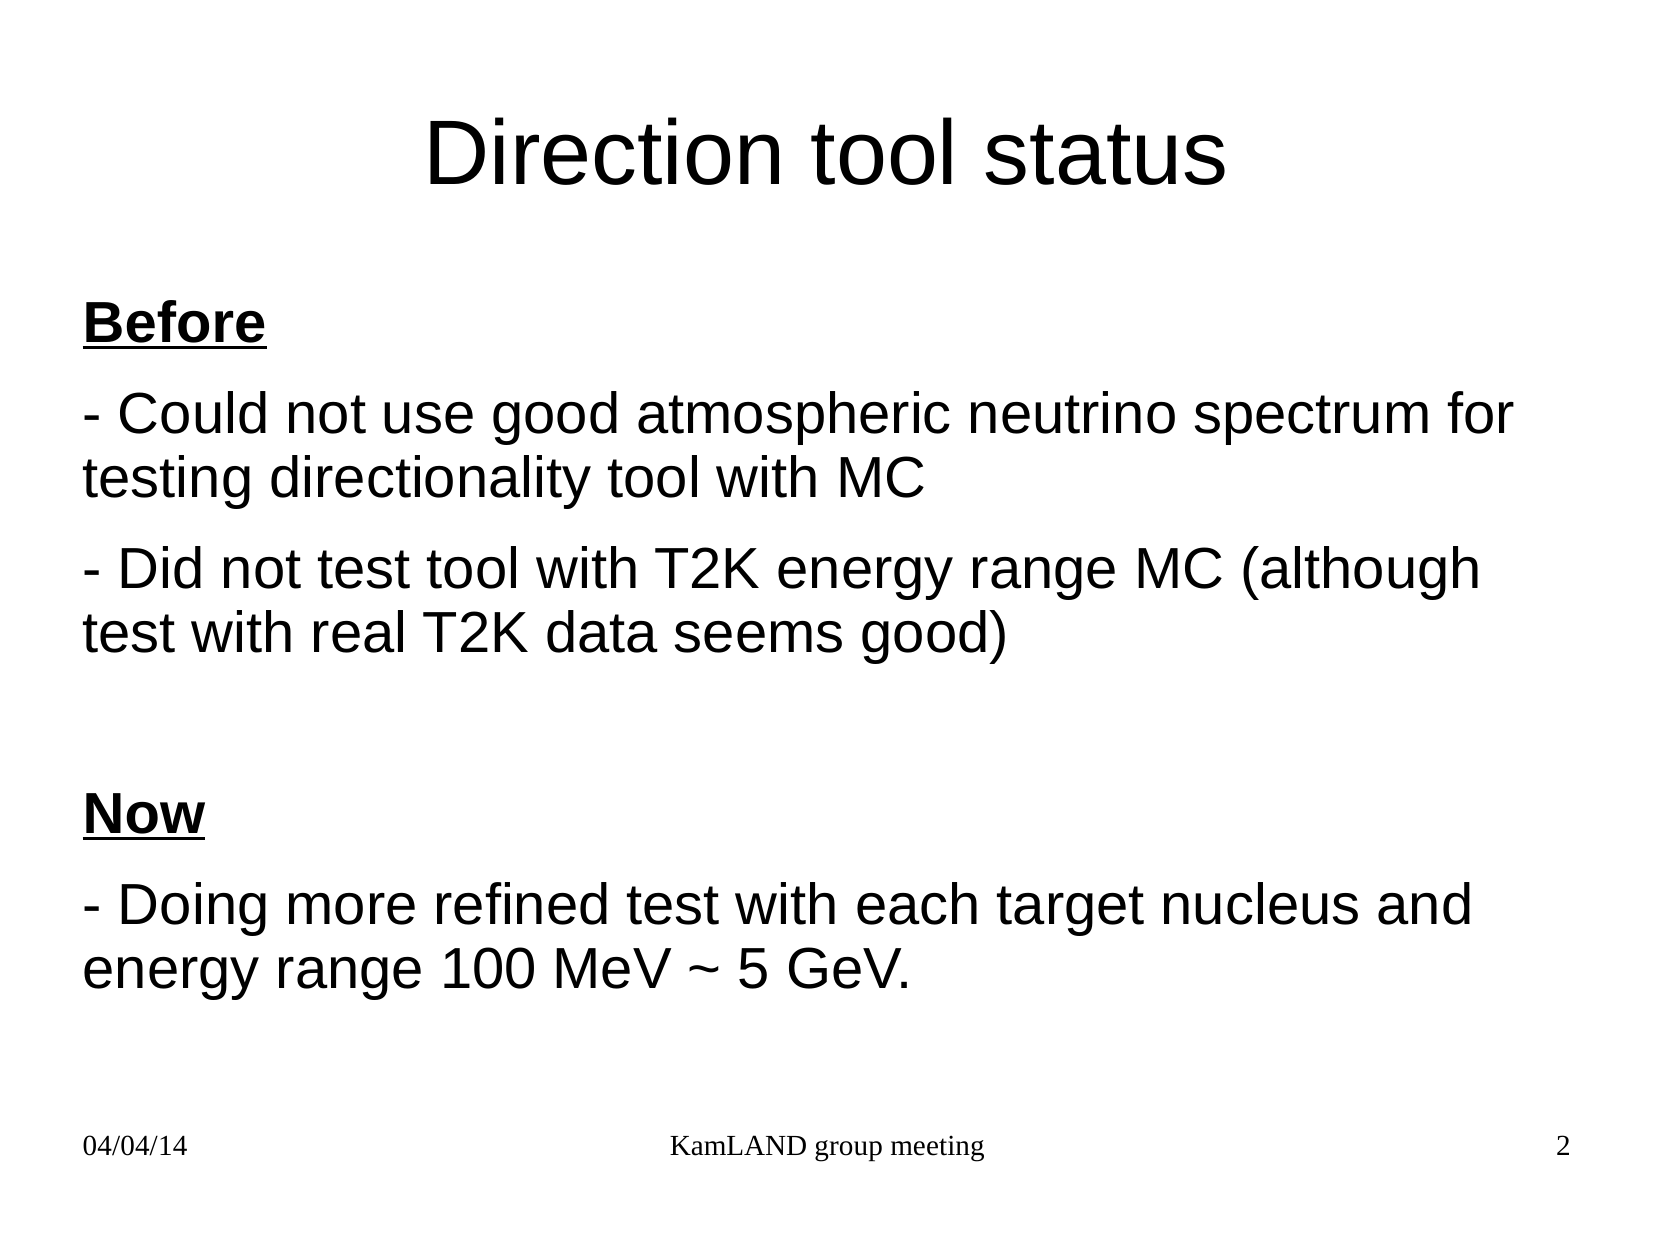

# Direction tool status
Before
- Could not use good atmospheric neutrino spectrum for testing directionality tool with MC
- Did not test tool with T2K energy range MC (although test with real T2K data seems good)
Now
- Doing more refined test with each target nucleus and energy range 100 MeV ~ 5 GeV.
04/04/14
KamLAND group meeting
2